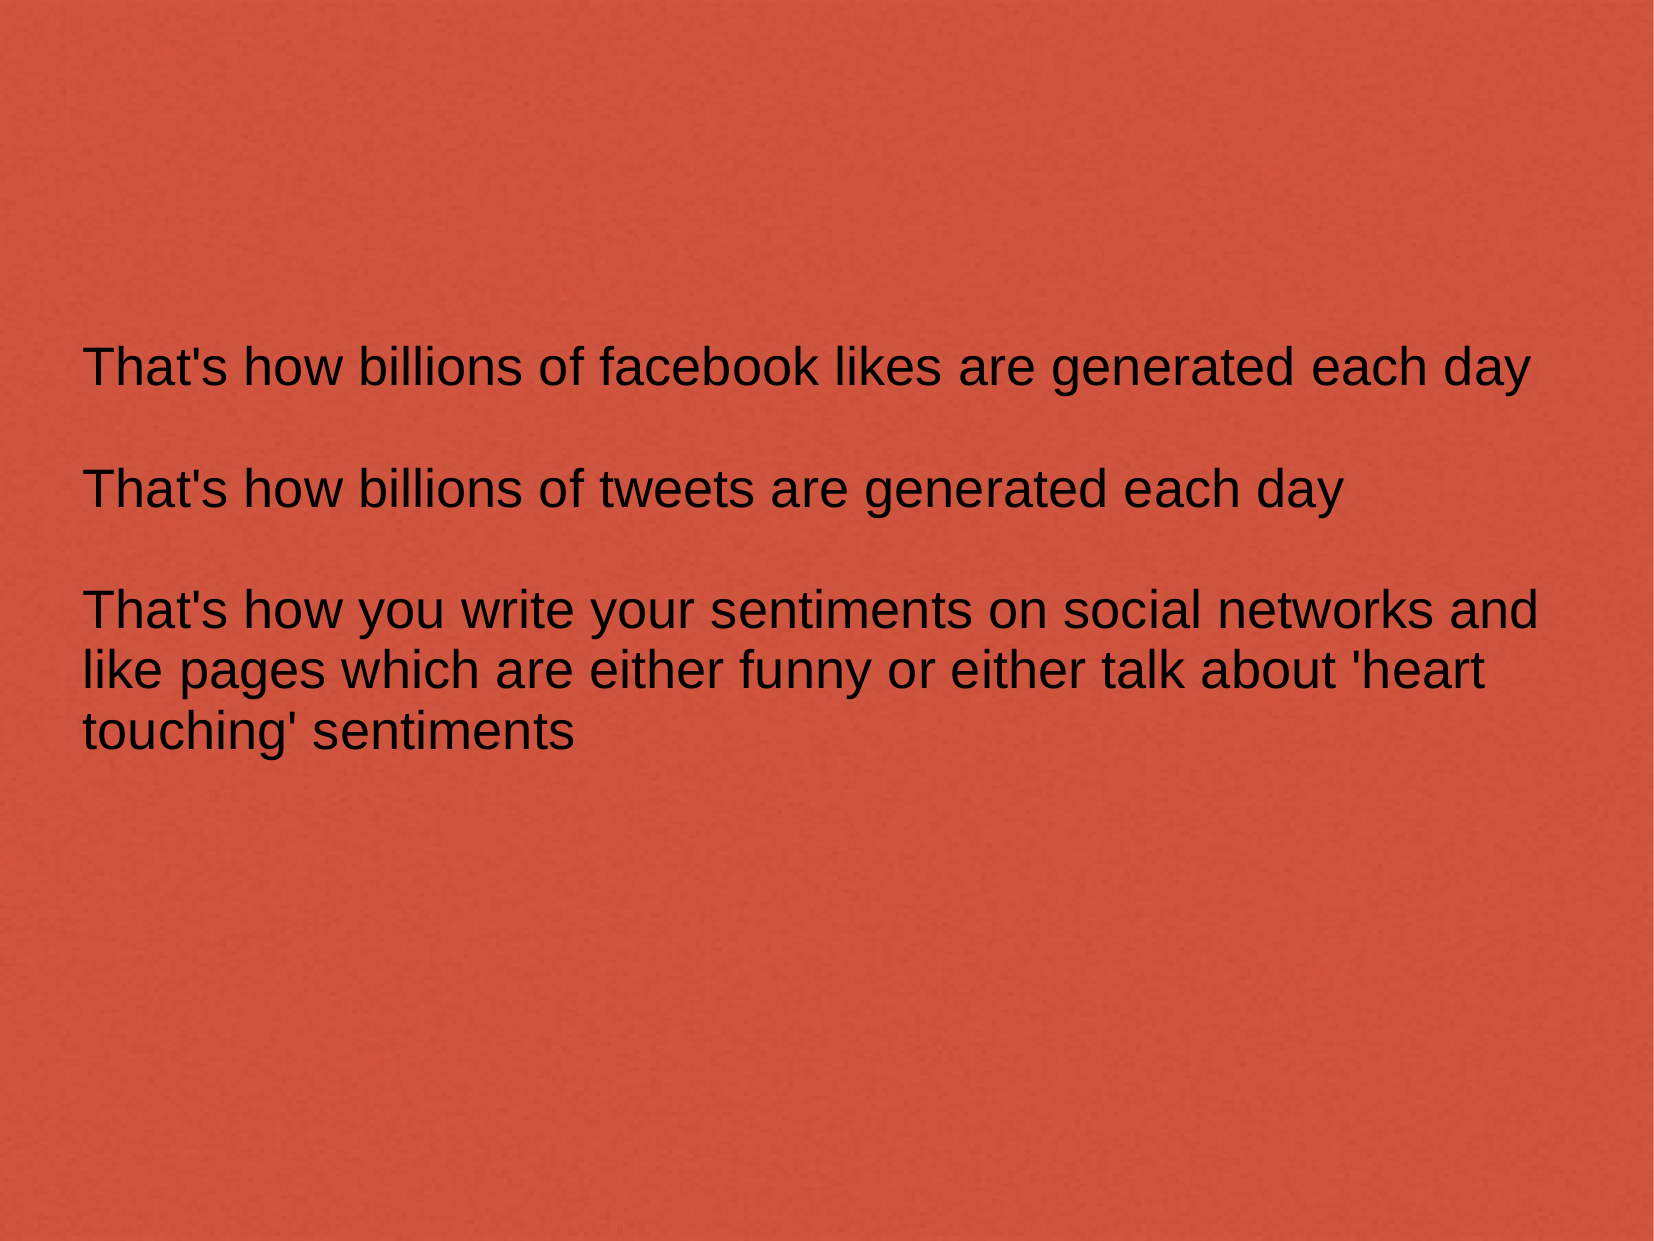

# That's how billions of facebook likes are generated each day
That's how billions of tweets are generated each day
That's how you write your sentiments on social networks and like pages which are either funny or either talk about 'heart touching' sentiments